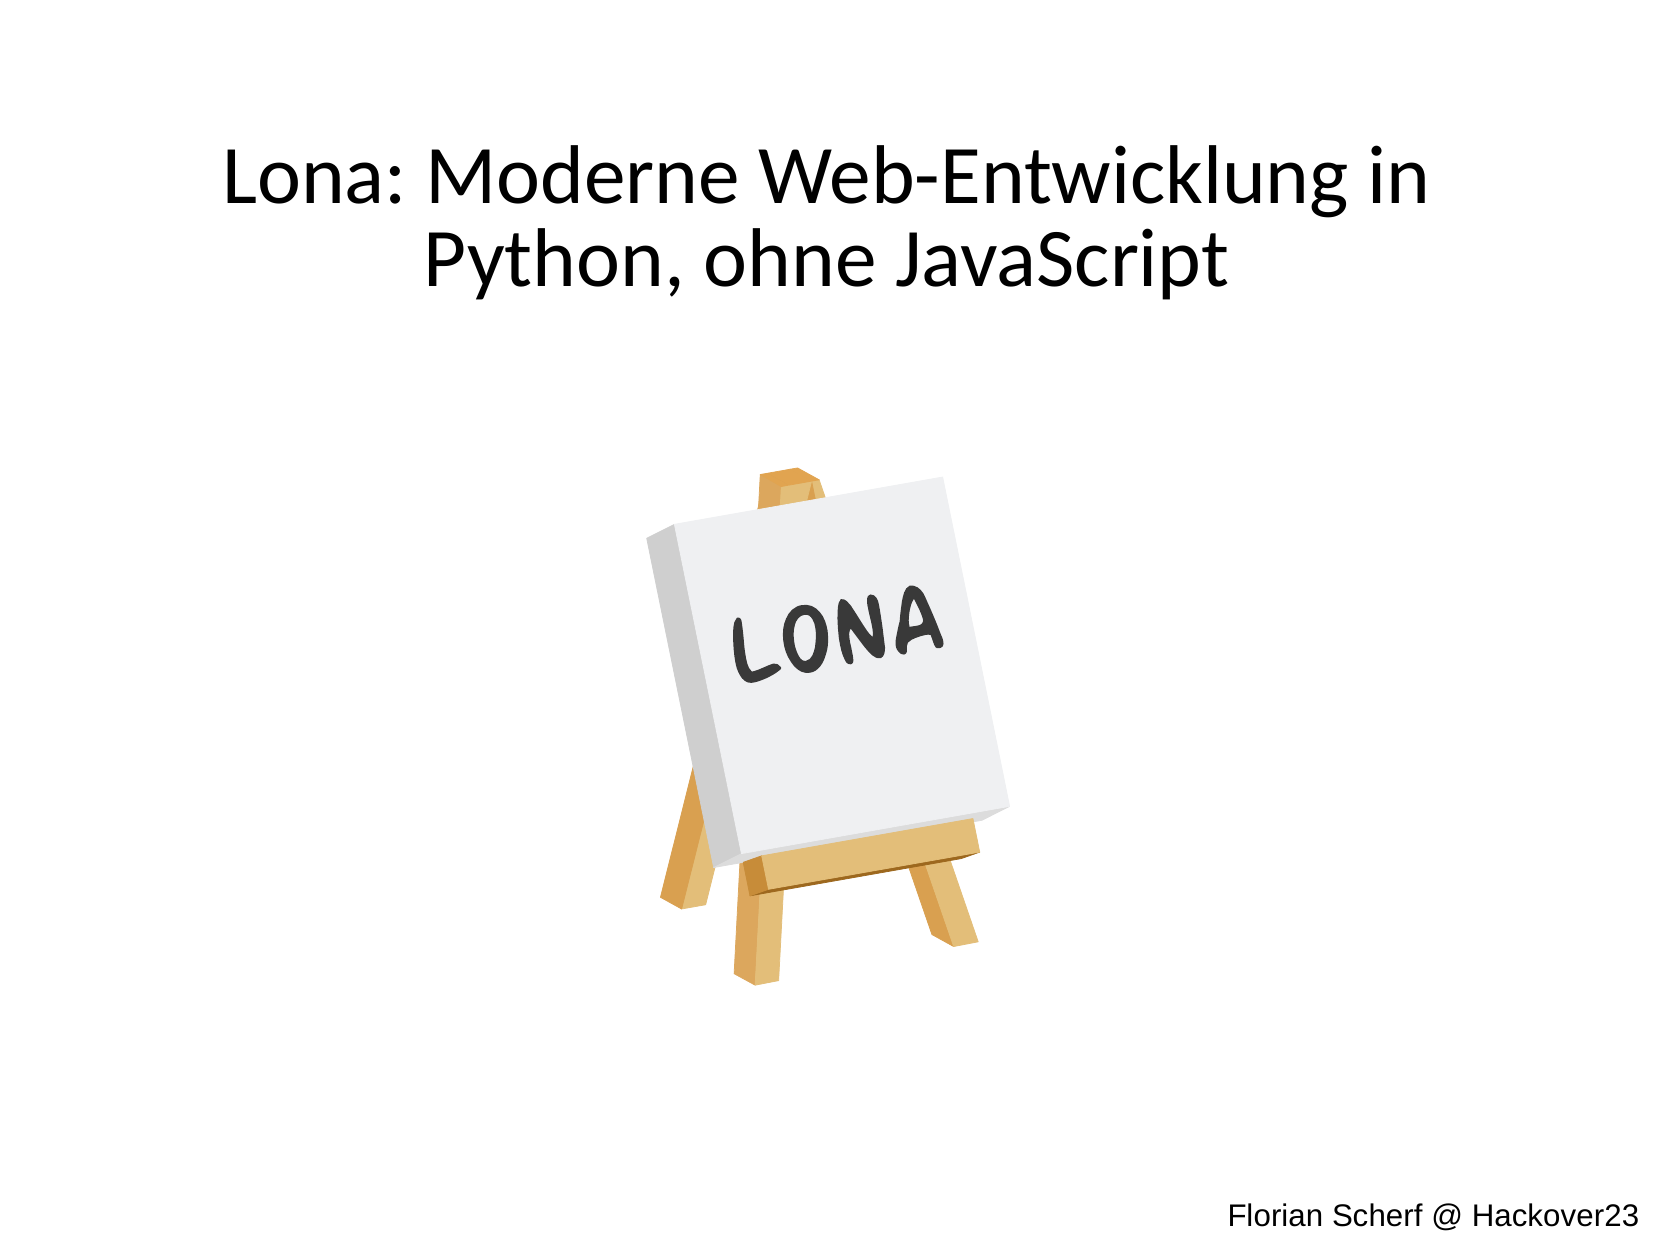

# Lona: Moderne Web-Entwicklung in Python, ohne JavaScript
Florian Scherf @ Hackover23